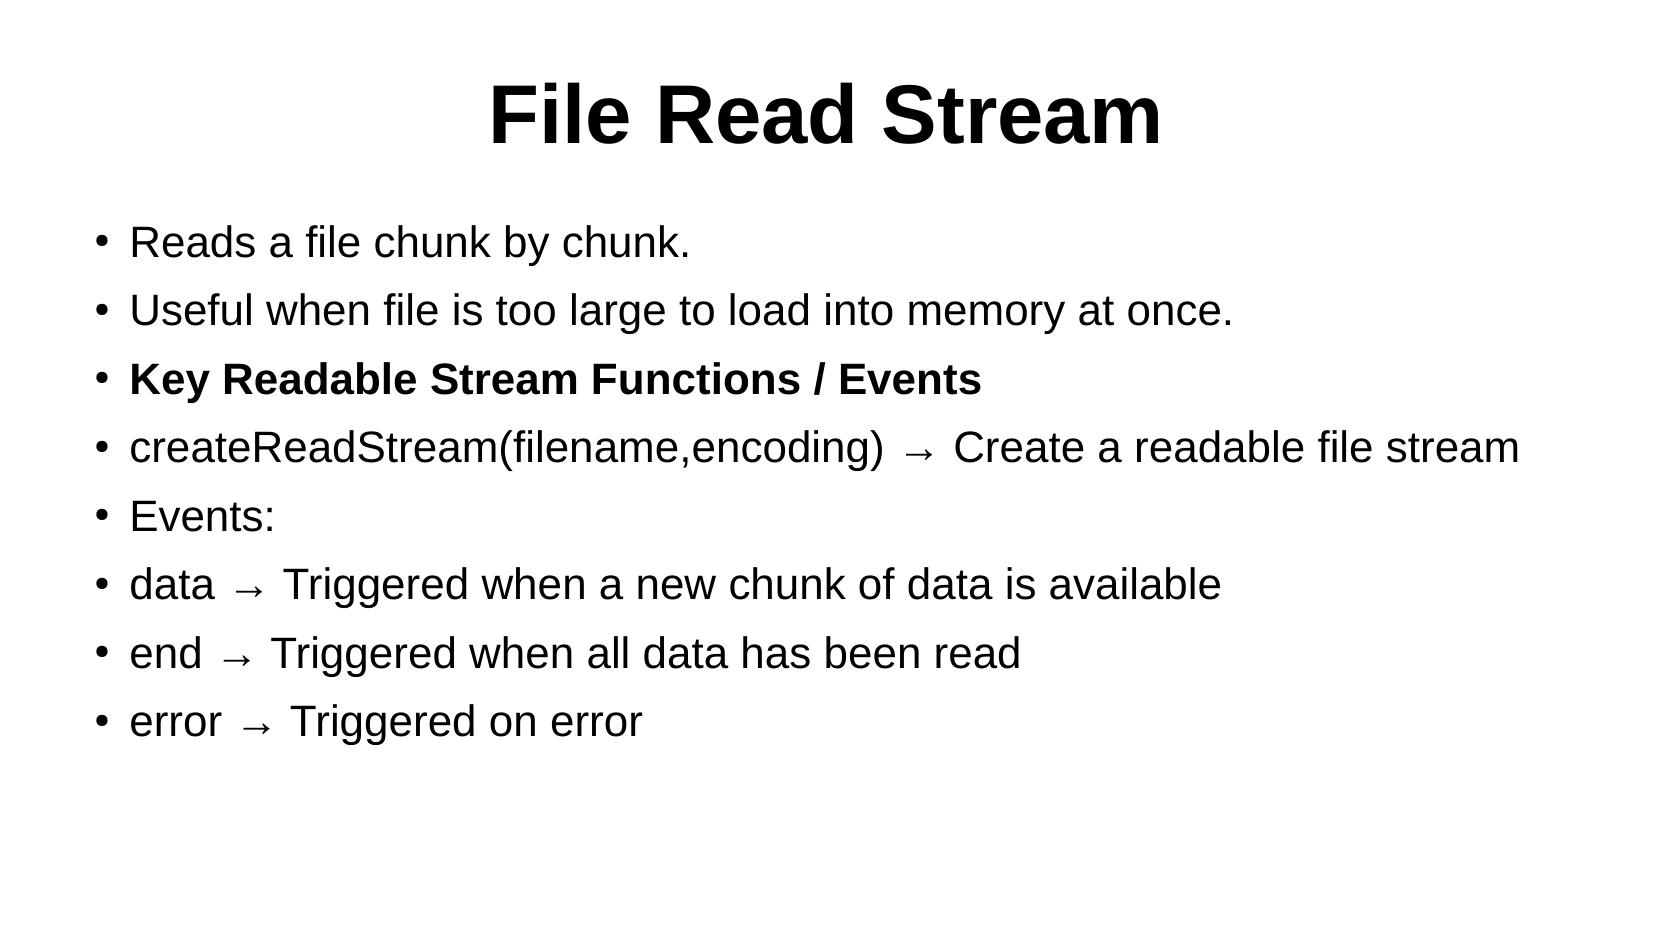

# File Read Stream
Reads a file chunk by chunk.
Useful when file is too large to load into memory at once.
Key Readable Stream Functions / Events
createReadStream(filename,encoding) → Create a readable file stream
Events:
data → Triggered when a new chunk of data is available
end → Triggered when all data has been read
error → Triggered on error